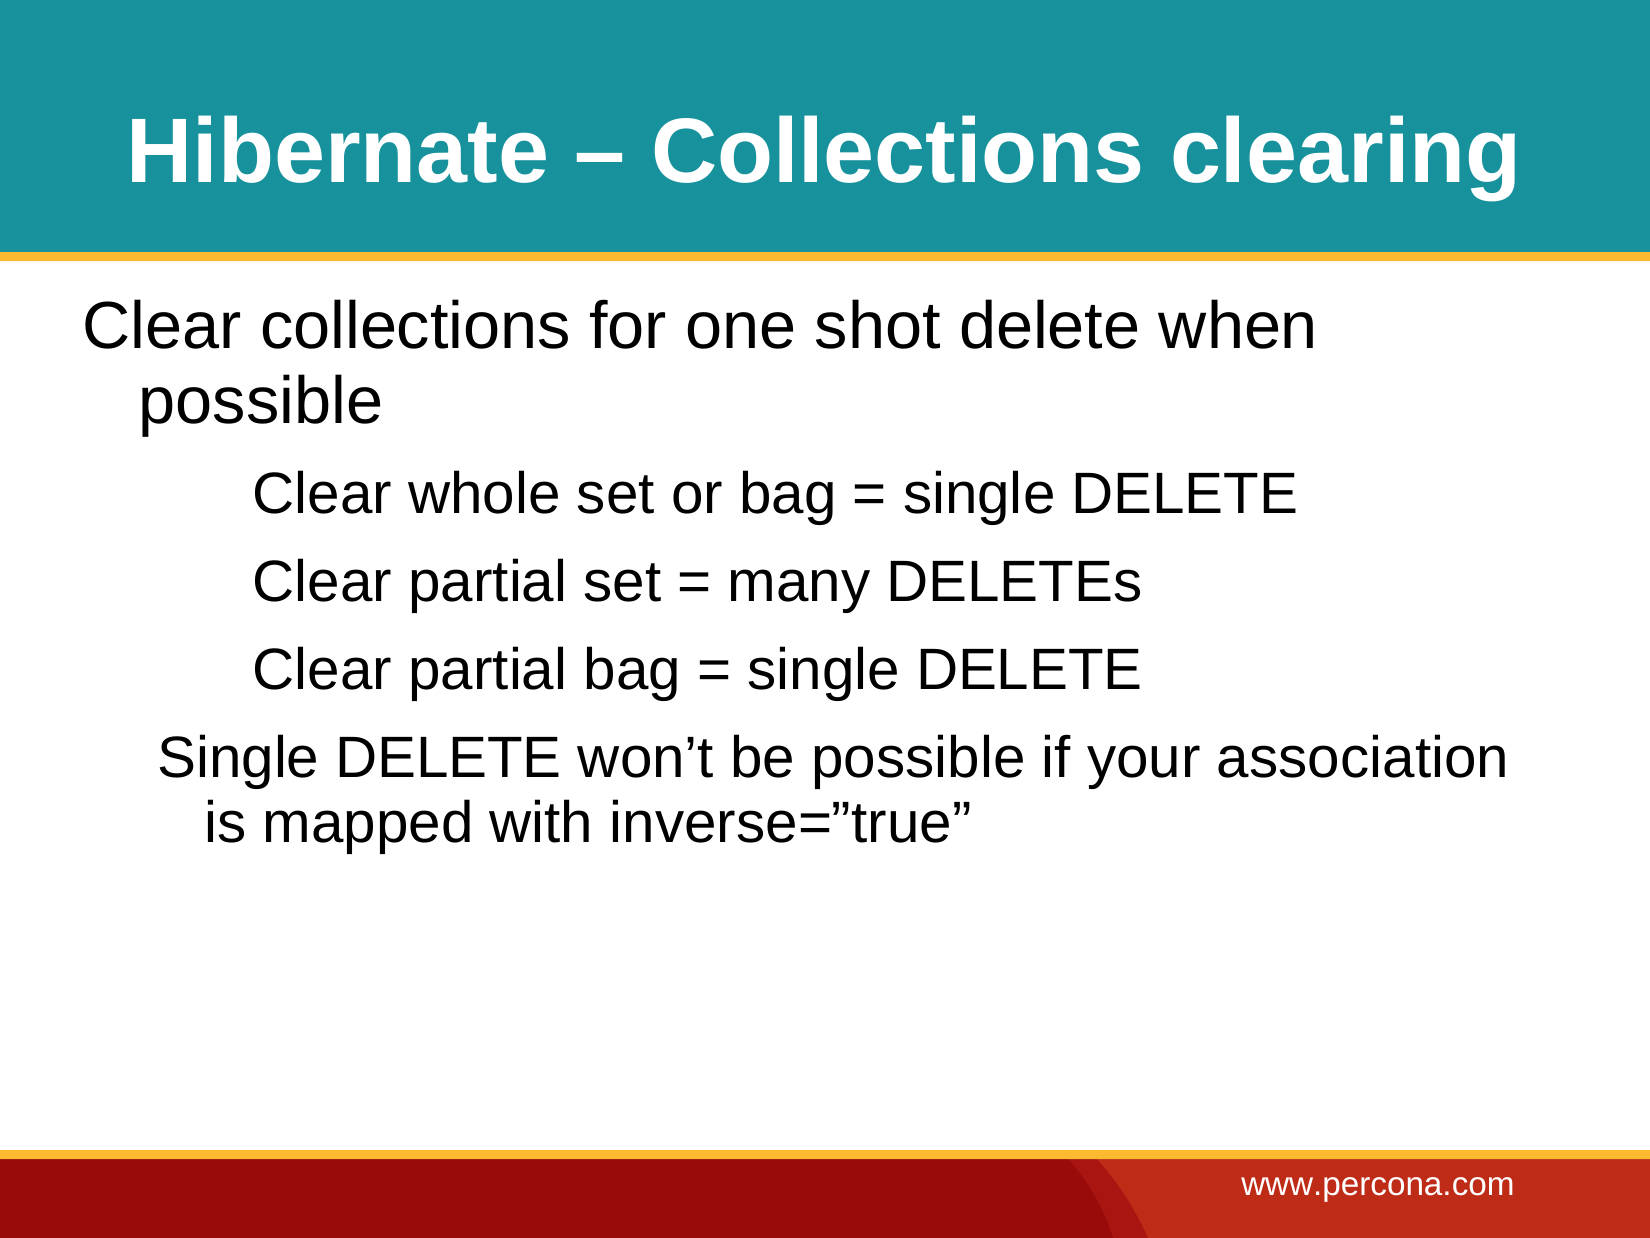

# Hibernate – Collections clearing
Clear collections for one shot delete when possible
Clear whole set or bag = single DELETE
Clear partial set = many DELETEs
Clear partial bag = single DELETE
Single DELETE won’t be possible if your association is mapped with inverse=”true”
www.percona.com